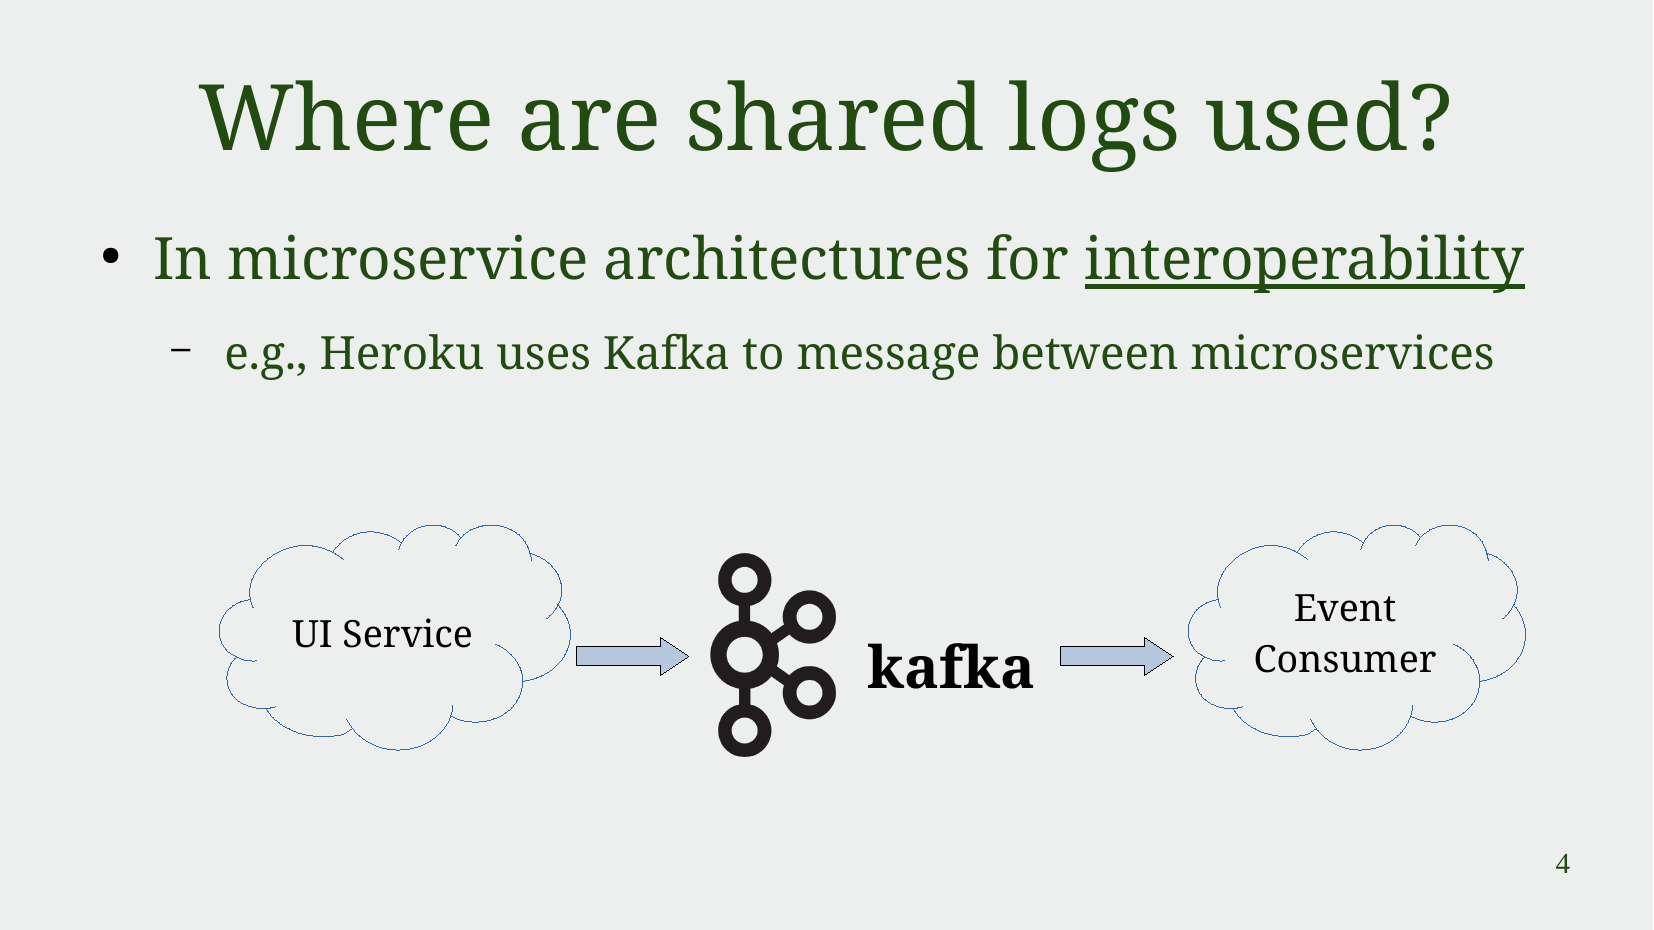

Where are shared logs used?
# In microservice architectures for interoperability
e.g., Heroku uses Kafka to message between microservices
UI Service
Event Consumer
kafka
4